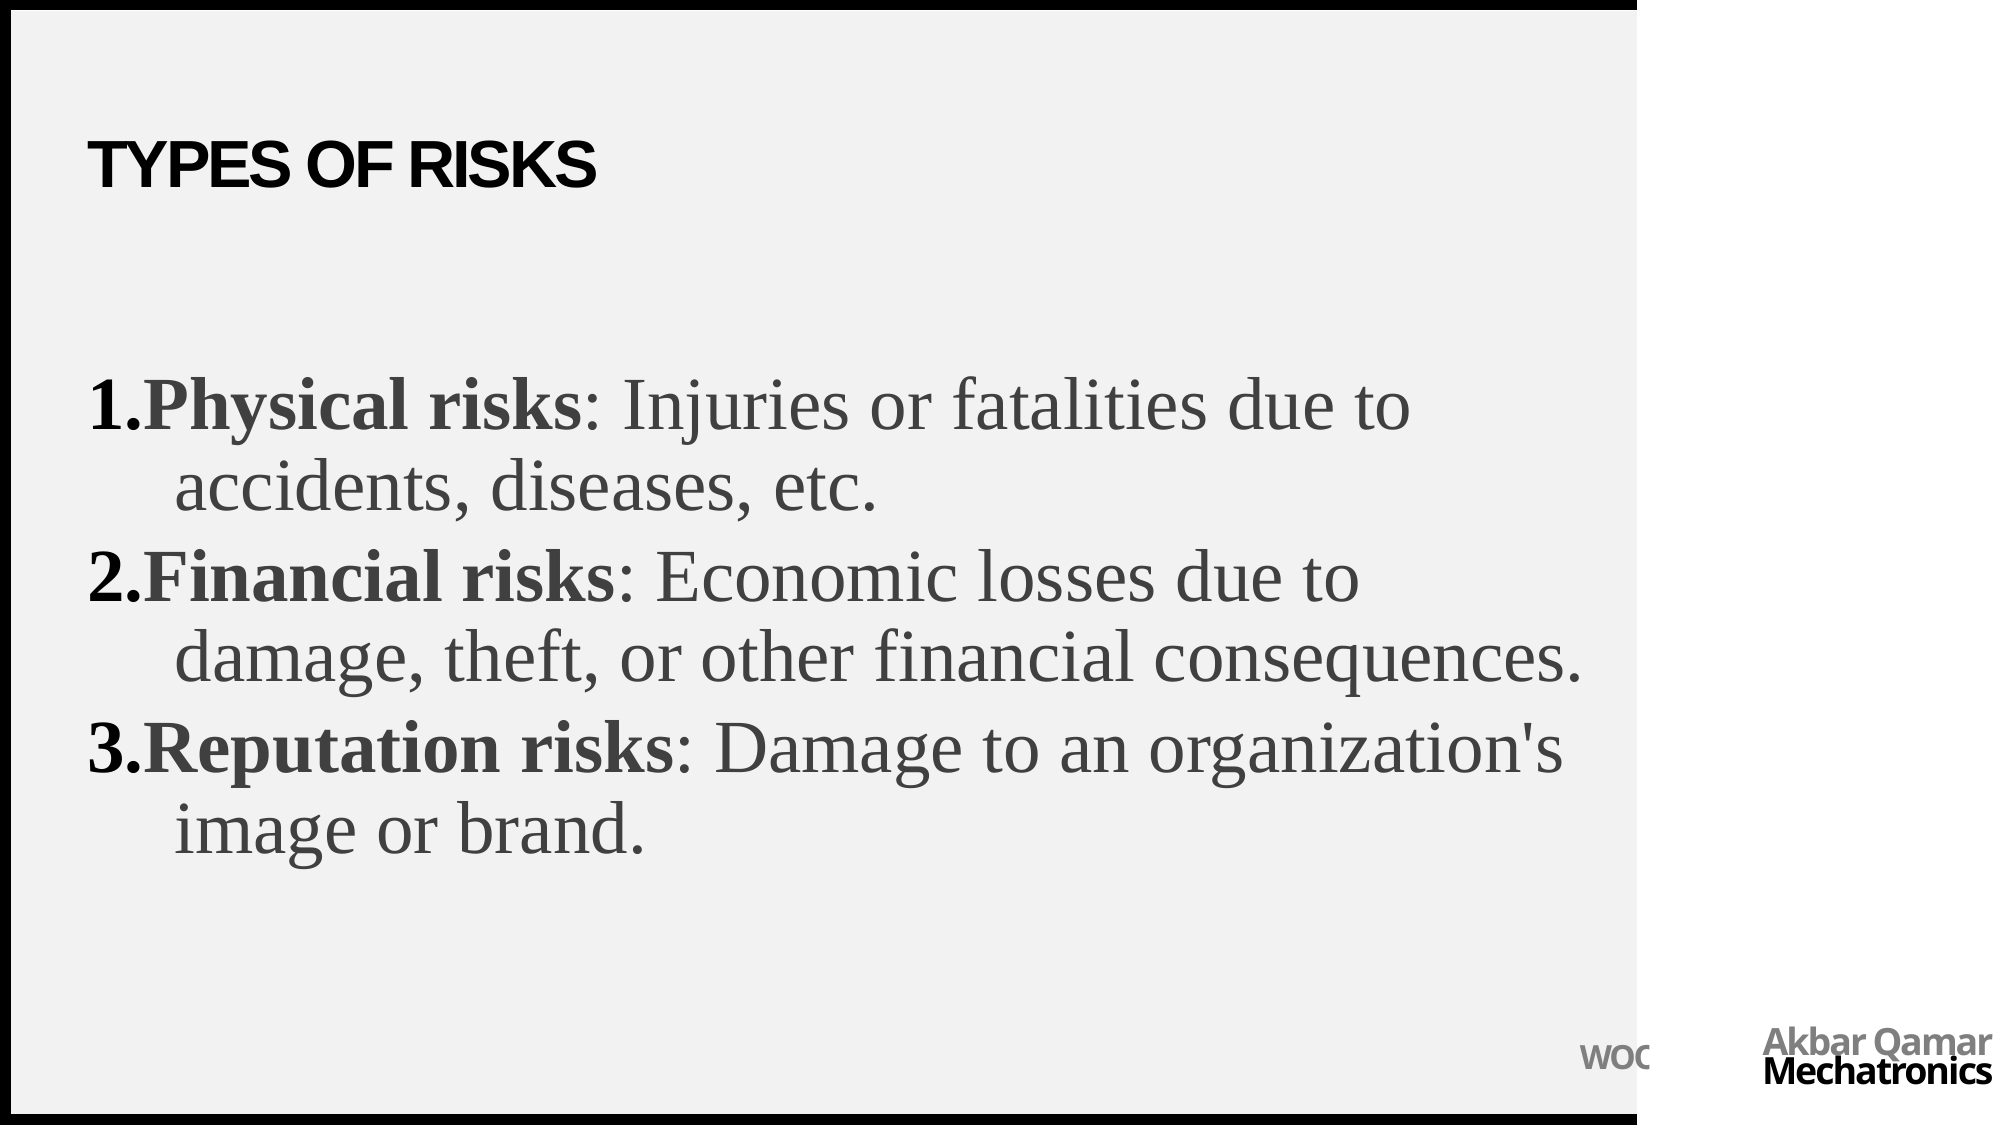

# Types of RISKS
Physical risks: Injuries or fatalities due to accidents, diseases, etc.
Financial risks: Economic losses due to damage, theft, or other financial consequences.
Reputation risks: Damage to an organization's image or brand.
Akbar Qamar
Mechatronics